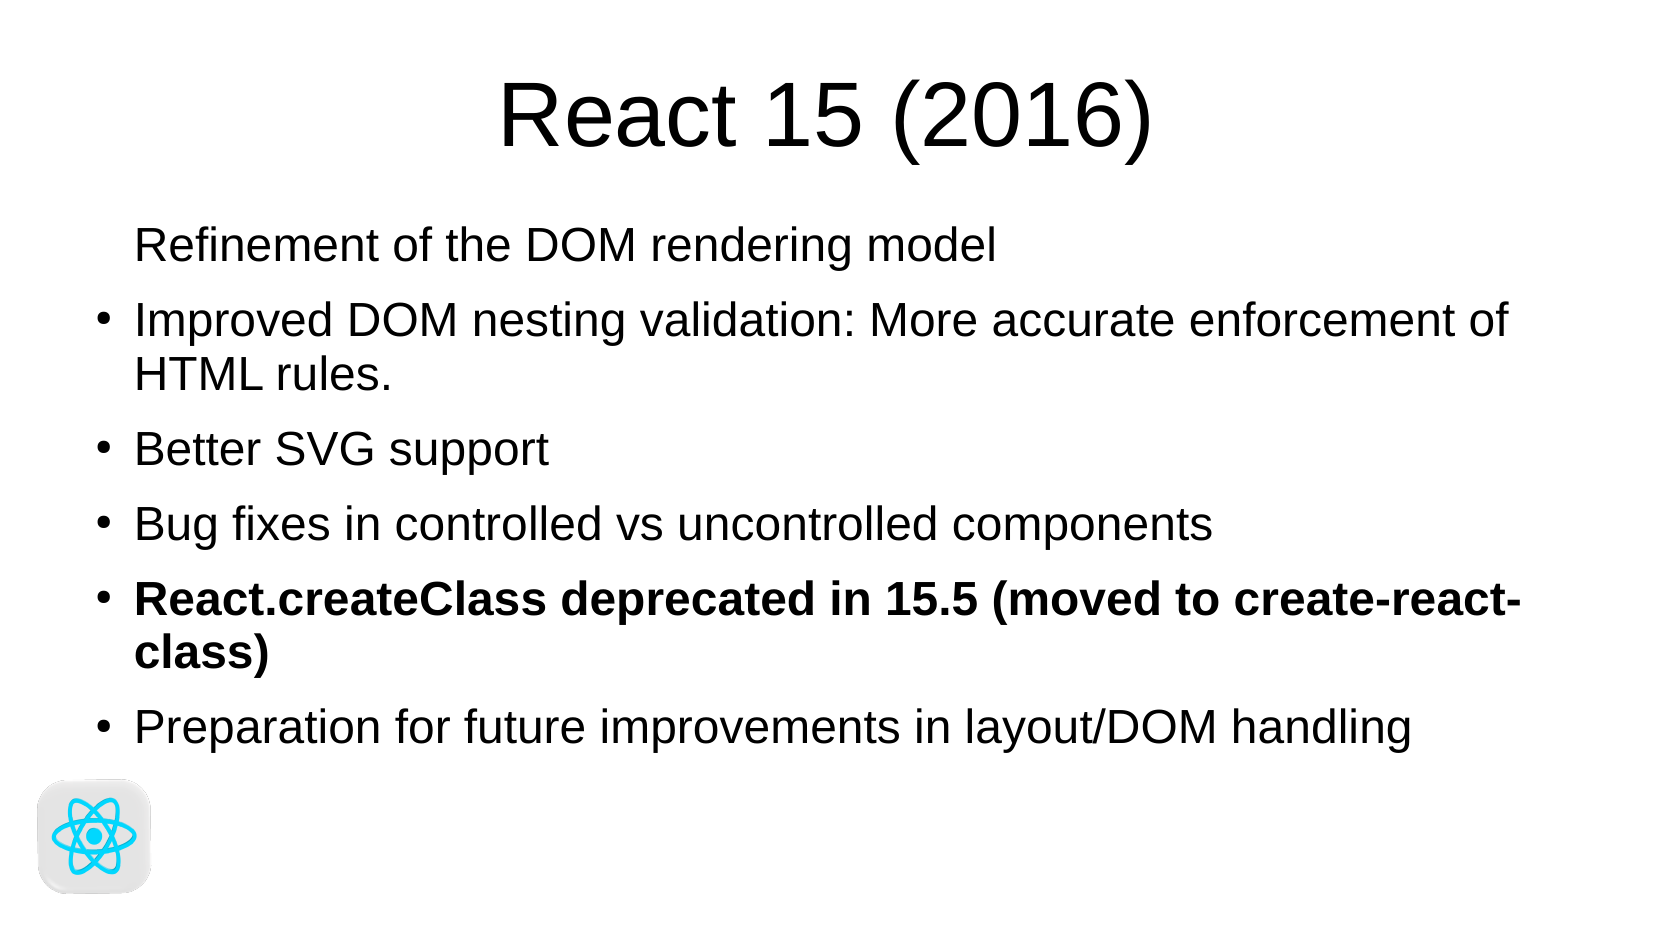

# React 15 (2016)
Refinement of the DOM rendering model
Improved DOM nesting validation: More accurate enforcement of HTML rules.
Better SVG support
Bug fixes in controlled vs uncontrolled components
React.createClass deprecated in 15.5 (moved to create-react-class)
Preparation for future improvements in layout/DOM handling